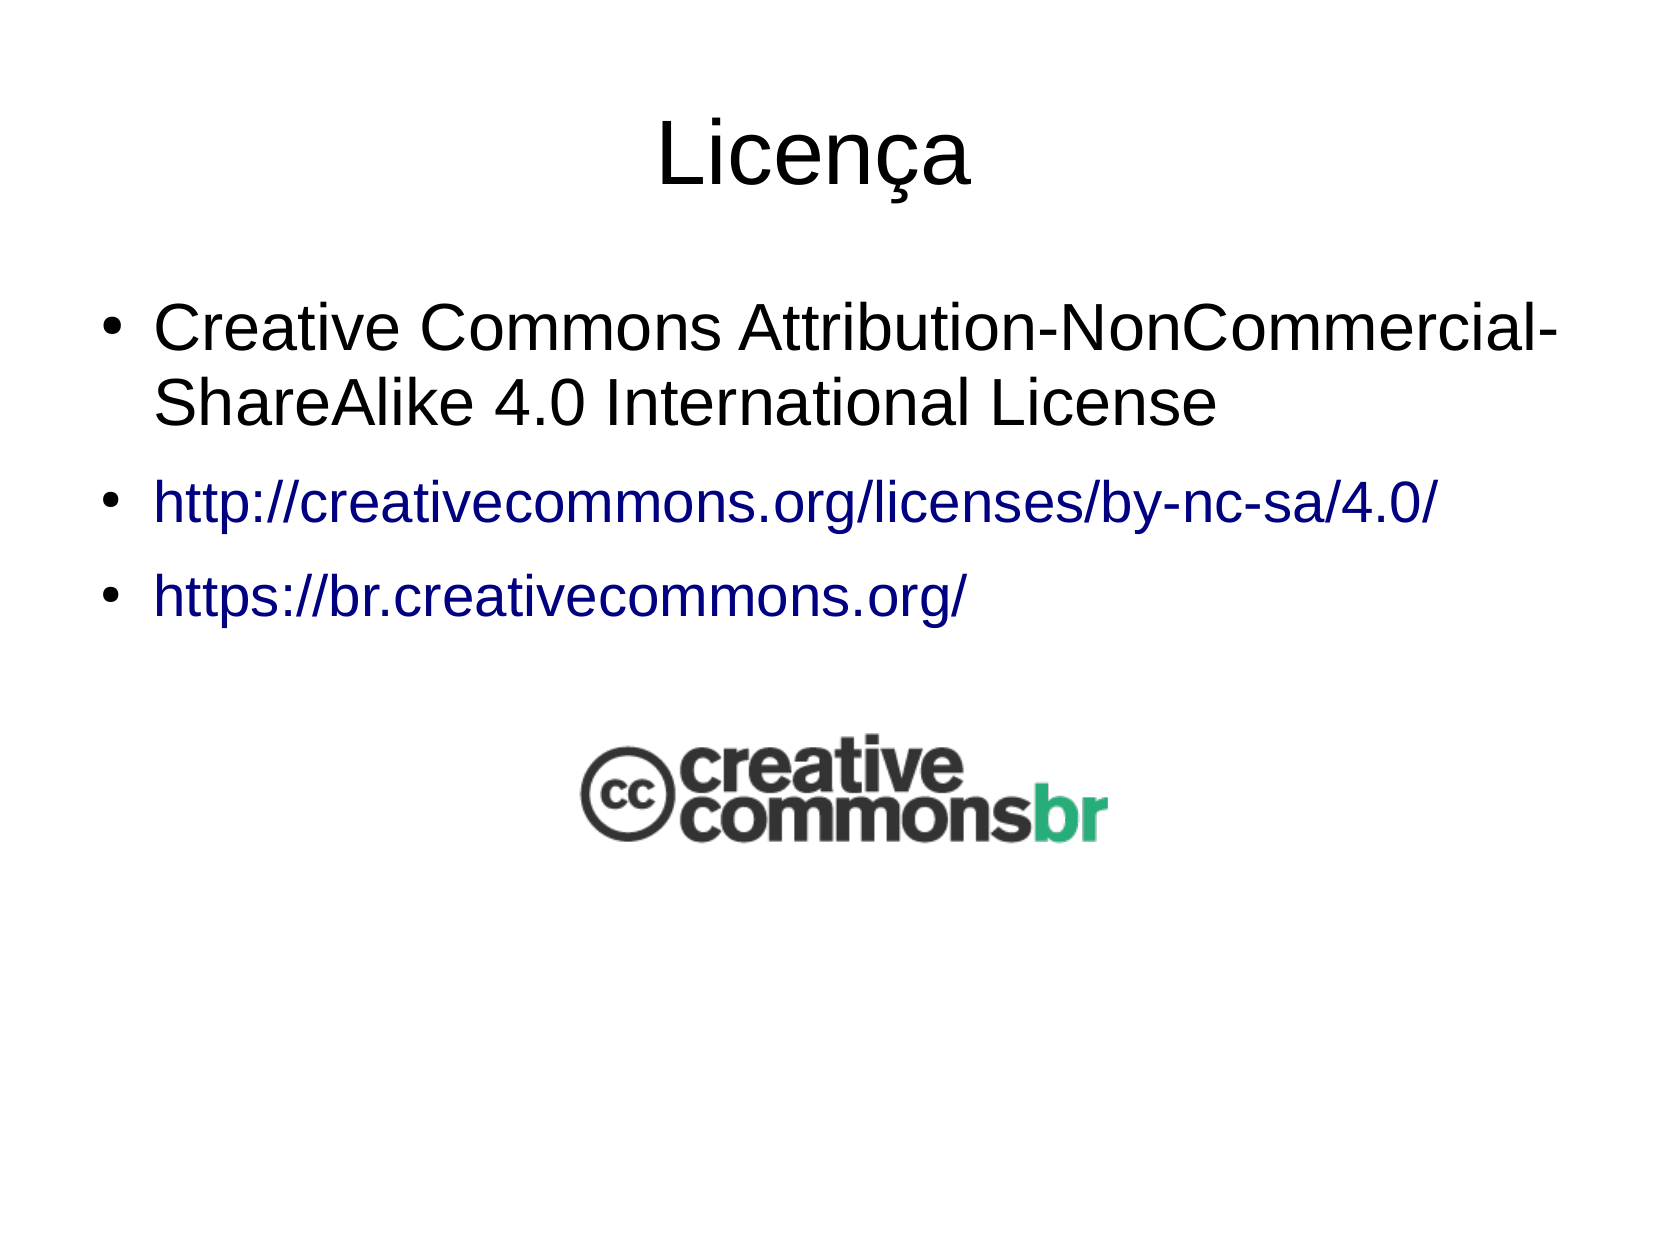

# Licença
Creative Commons Attribution-NonCommercial-ShareAlike 4.0 International License
http://creativecommons.org/licenses/by-nc-sa/4.0/
https://br.creativecommons.org/